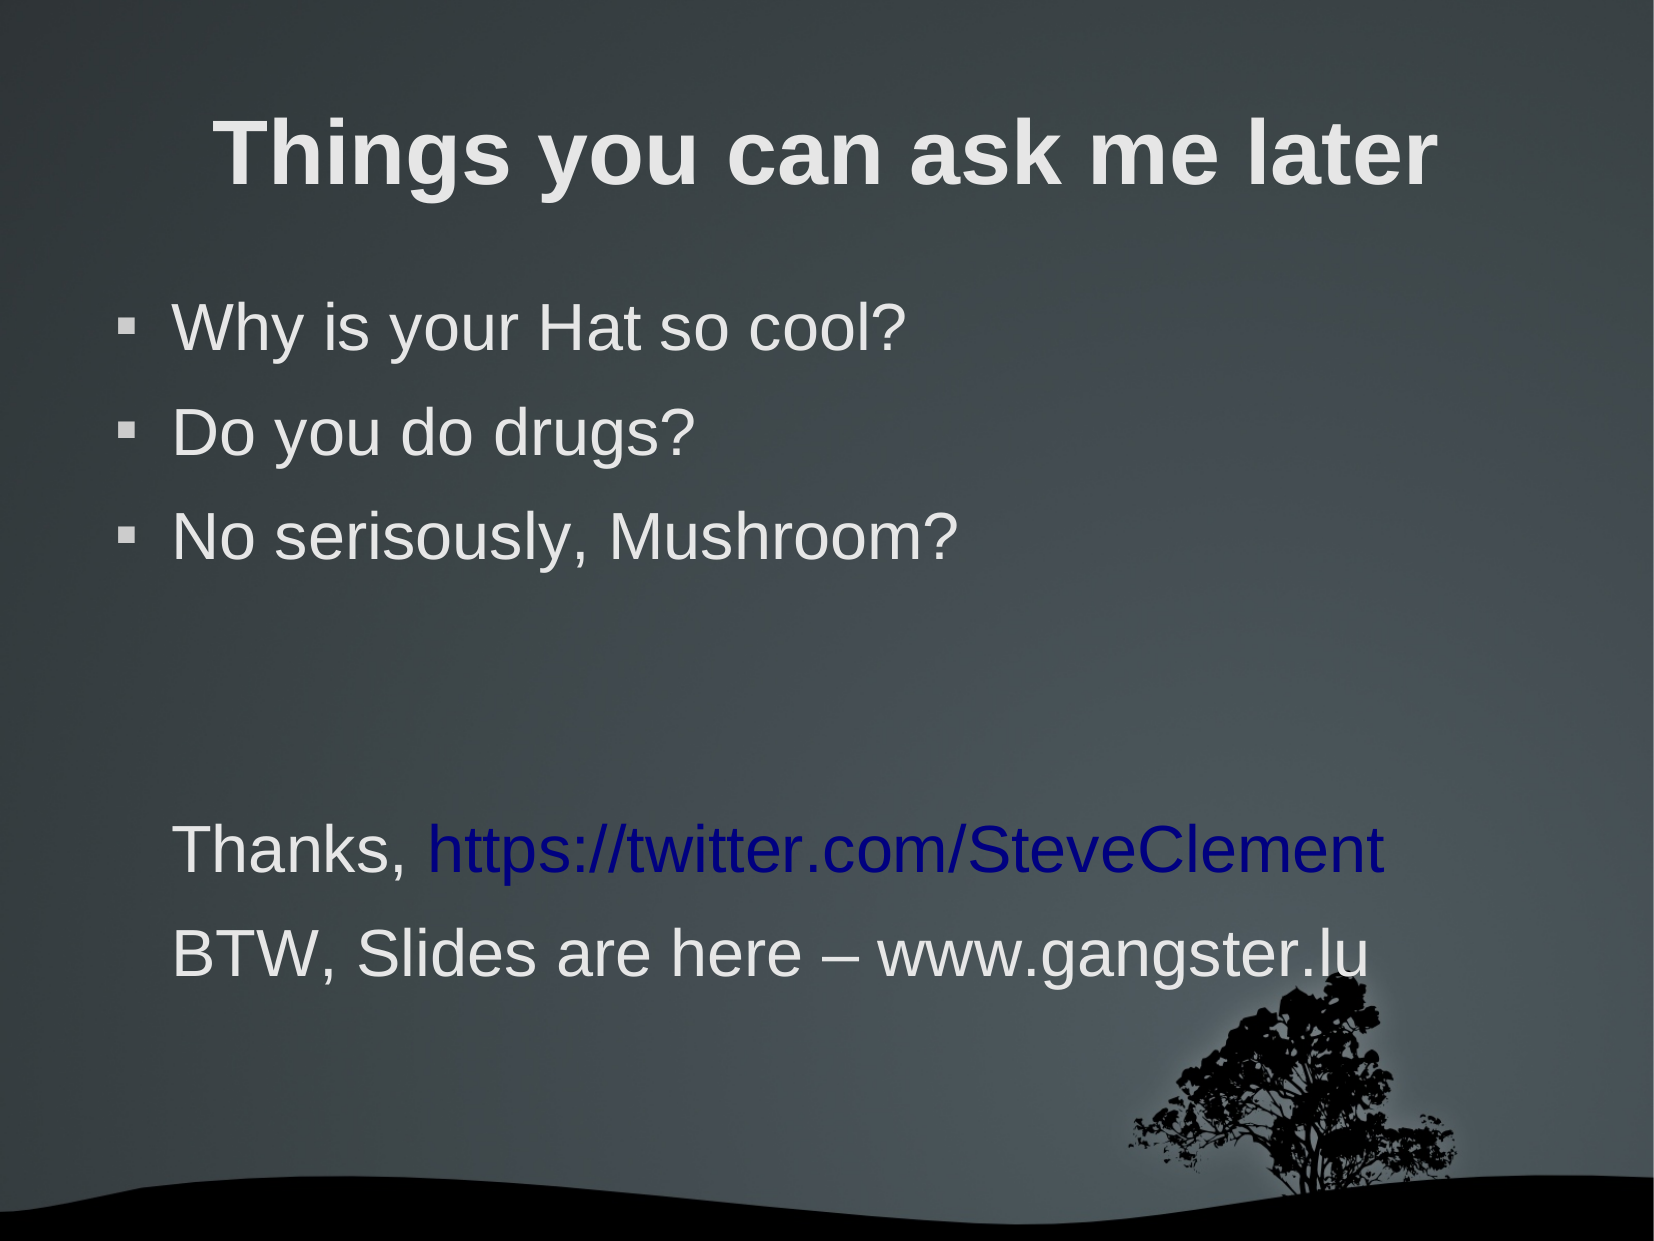

# Things you can ask me later
Why is your Hat so cool?
Do you do drugs?
No serisously, Mushroom?
Thanks, https://twitter.com/SteveClement
BTW, Slides are here – www.gangster.lu